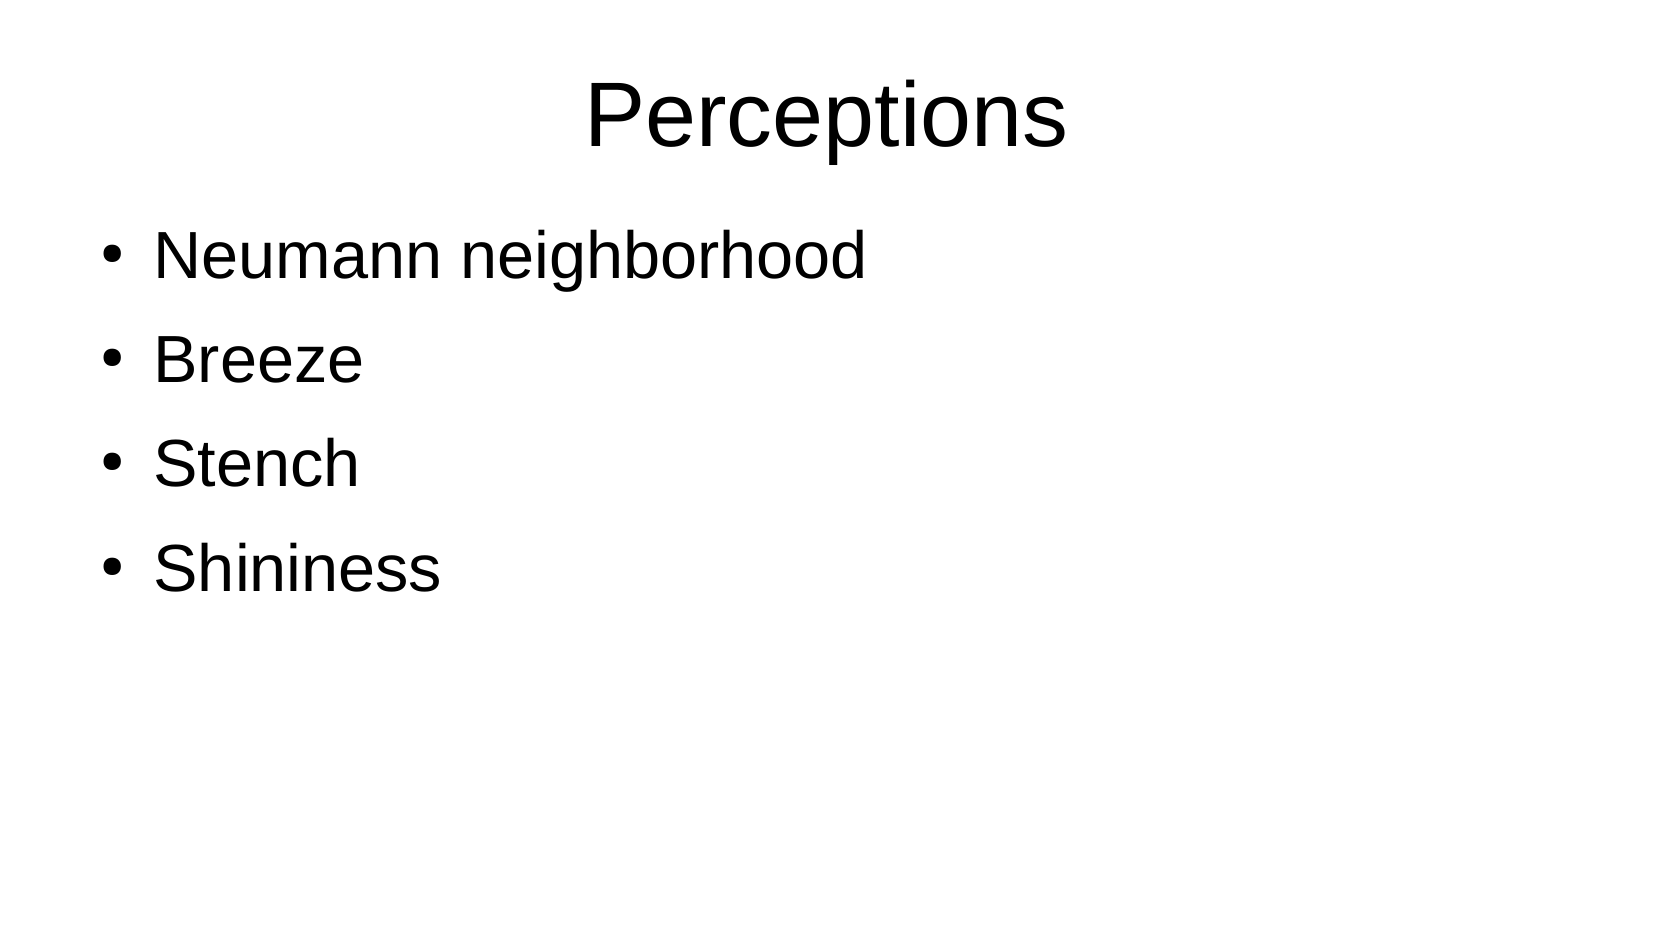

# Perceptions
Neumann neighborhood
Breeze
Stench
Shininess